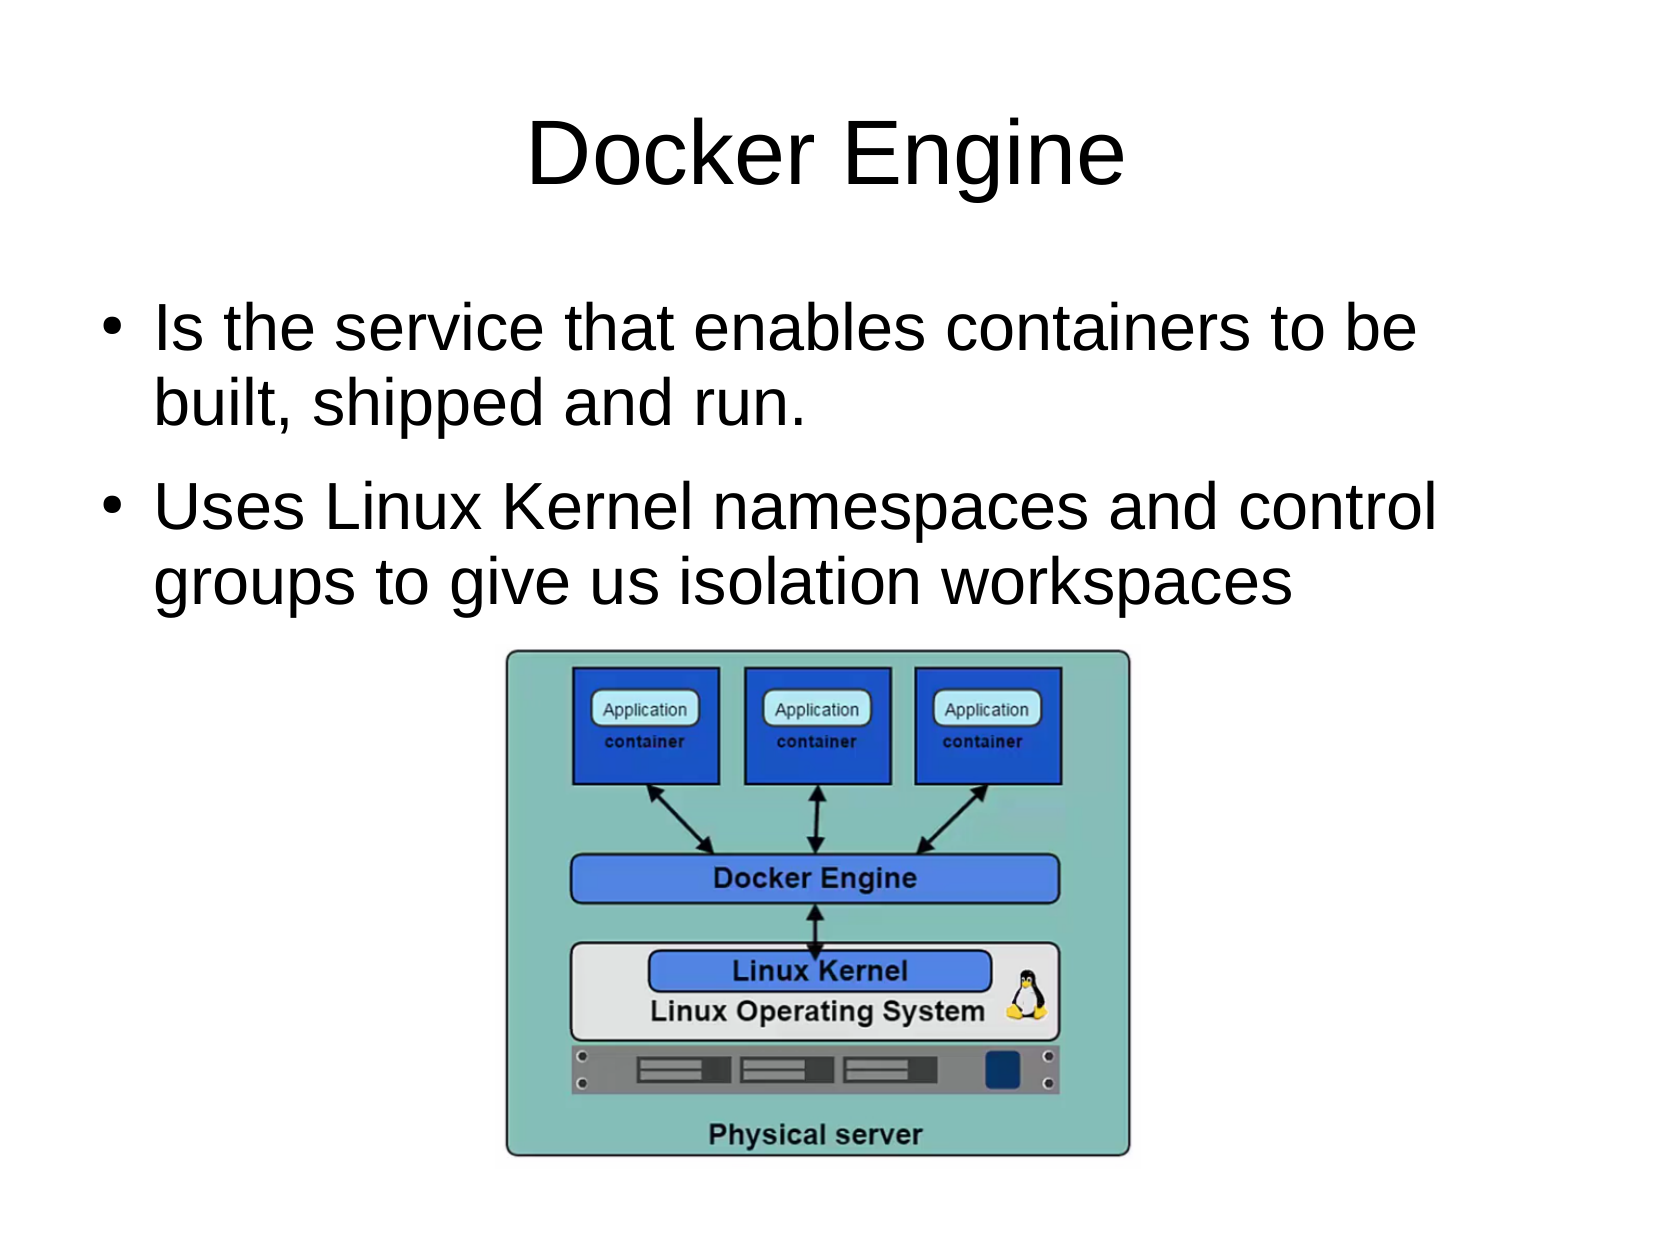

# Docker Engine
Is the service that enables containers to be built, shipped and run.
Uses Linux Kernel namespaces and control groups to give us isolation workspaces